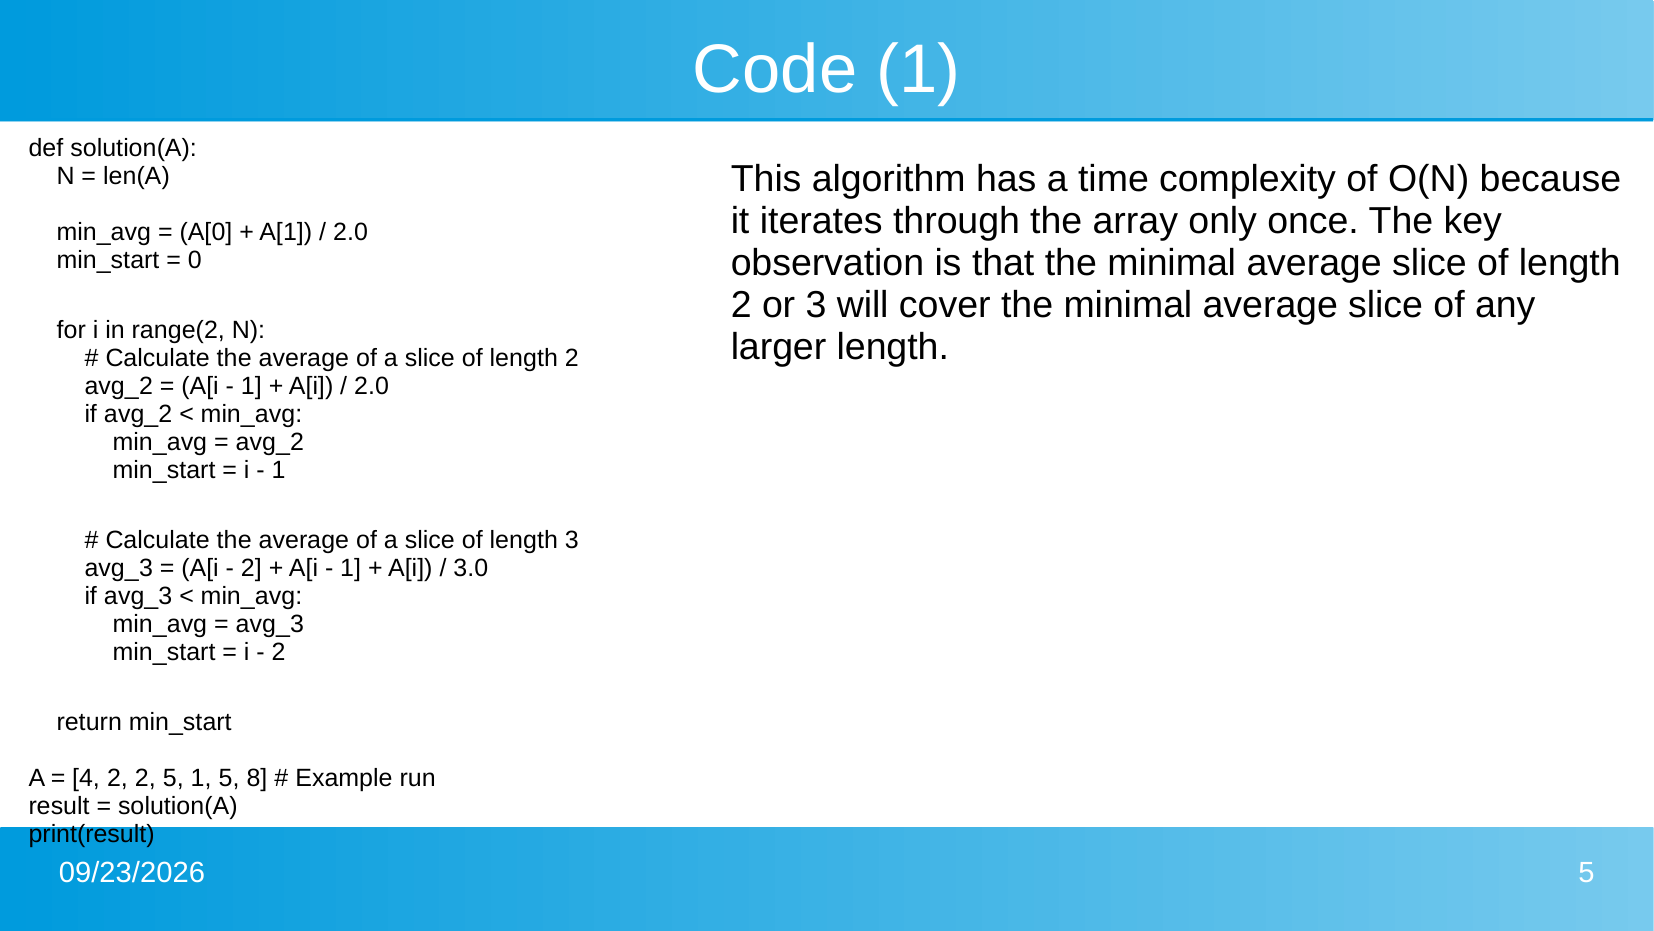

# Code (1)
def solution(A):
 N = len(A)
 min_avg = (A[0] + A[1]) / 2.0
 min_start = 0
 for i in range(2, N):
 # Calculate the average of a slice of length 2
 avg_2 = (A[i - 1] + A[i]) / 2.0
 if avg_2 < min_avg:
 min_avg = avg_2
 min_start = i - 1
 # Calculate the average of a slice of length 3
 avg_3 = (A[i - 2] + A[i - 1] + A[i]) / 3.0
 if avg_3 < min_avg:
 min_avg = avg_3
 min_start = i - 2
 return min_start
A = [4, 2, 2, 5, 1, 5, 8] # Example run
result = solution(A)
print(result)
This algorithm has a time complexity of O(N) because it iterates through the array only once. The key observation is that the minimal average slice of length 2 or 3 will cover the minimal average slice of any larger length.
5